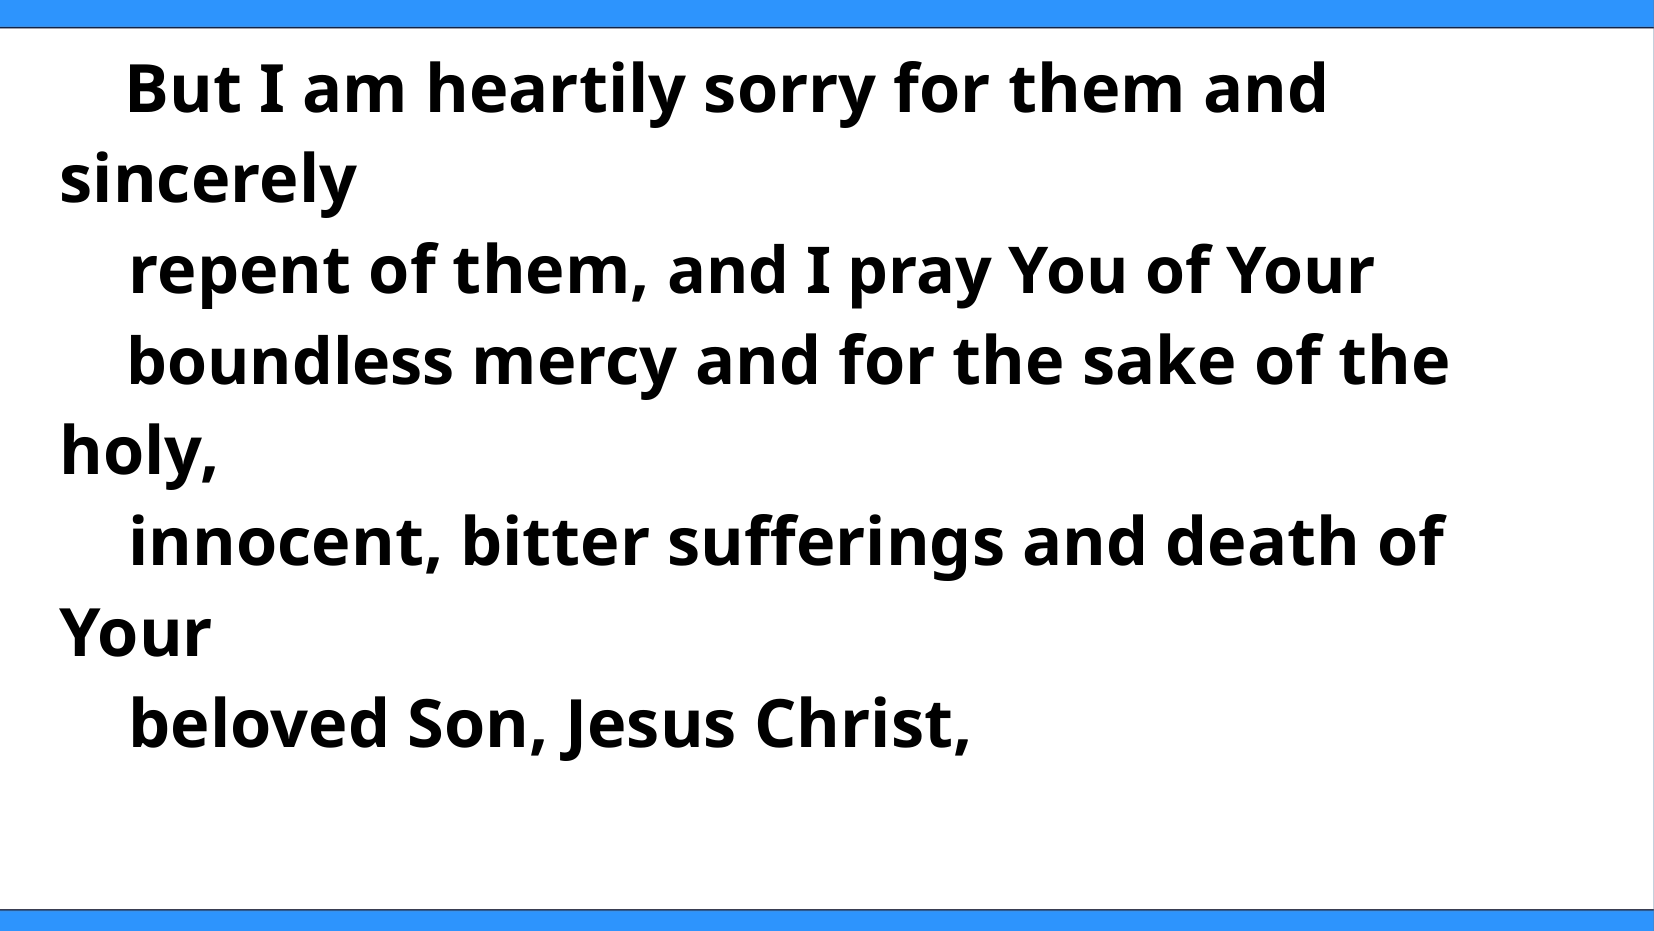

But I am heartily sorry for them and sincerely
 repent of them, and I pray You of Your
 boundless mercy and for the sake of the holy,
 innocent, bitter sufferings and death of Your
 beloved Son, Jesus Christ,